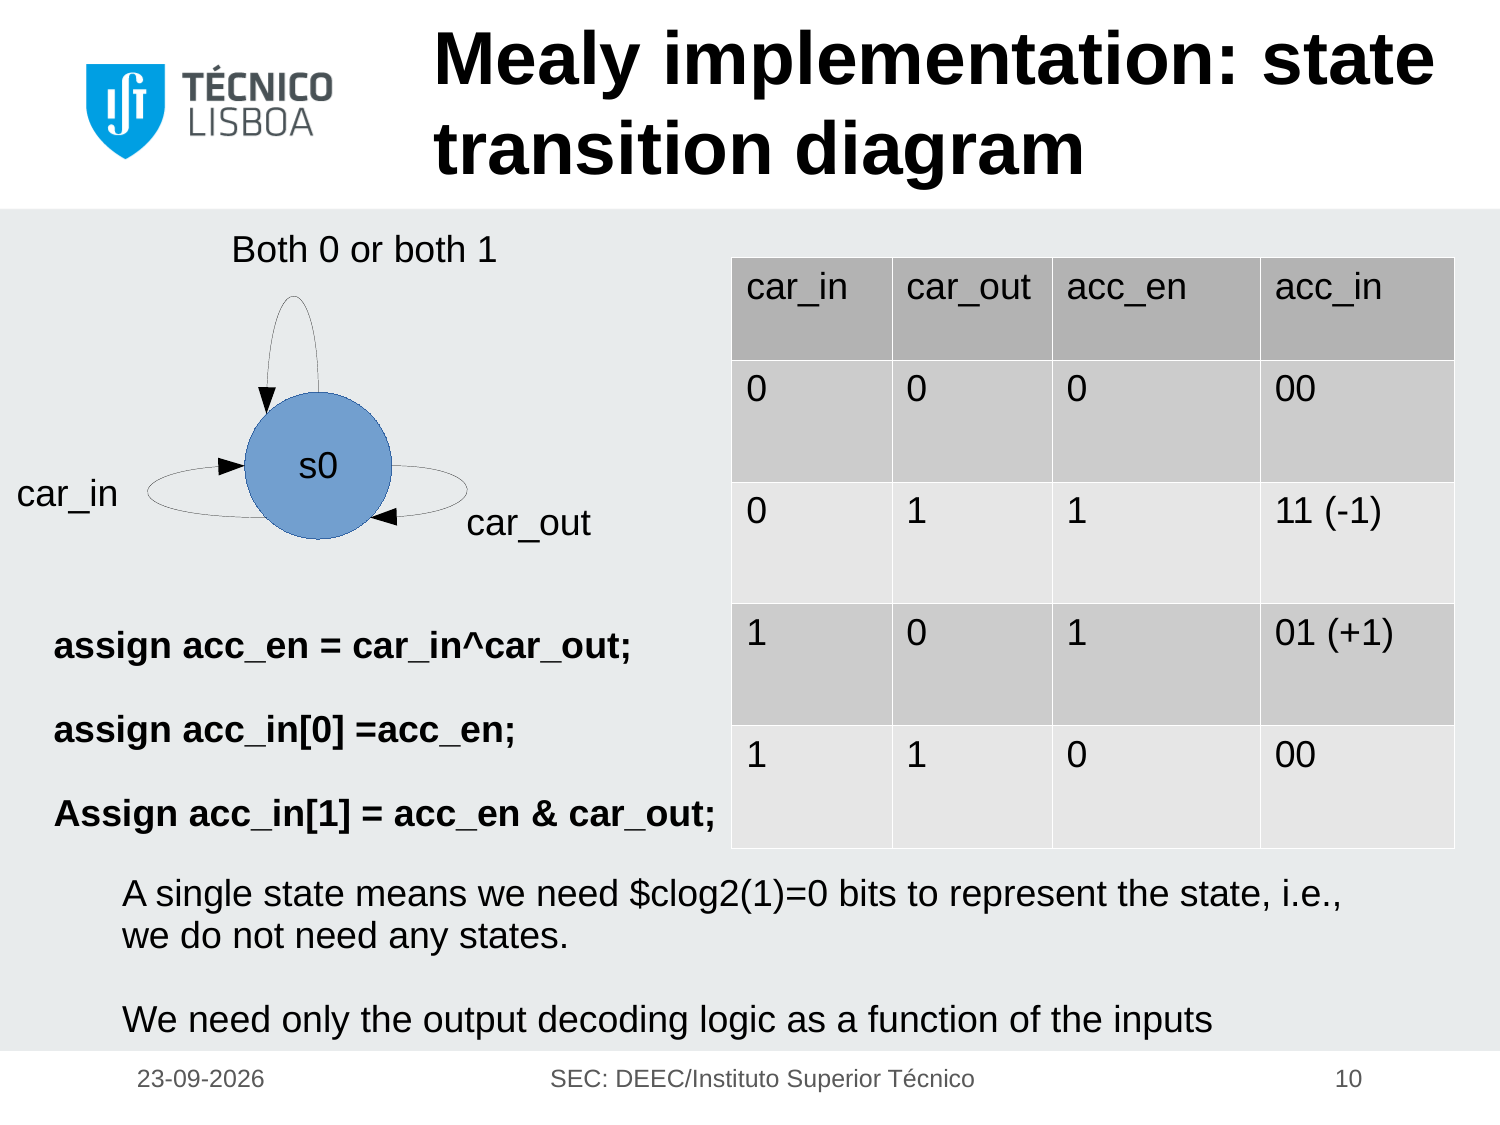

# Mealy implementation: state transition diagram
Both 0 or both 1
| car\_in | car\_out | acc\_en | acc\_in |
| --- | --- | --- | --- |
| 0 | 0 | 0 | 00 |
| 0 | 1 | 1 | 11 (-1) |
| 1 | 0 | 1 | 01 (+1) |
| 1 | 1 | 0 | 00 |
s0
car_in
car_out
assign acc_en = car_in^car_out;
assign acc_in[0] =acc_en;
Assign acc_in[1] = acc_en & car_out;
A single state means we need $clog2(1)=0 bits to represent the state, i.e., we do not need any states.
We need only the output decoding logic as a function of the inputs
10